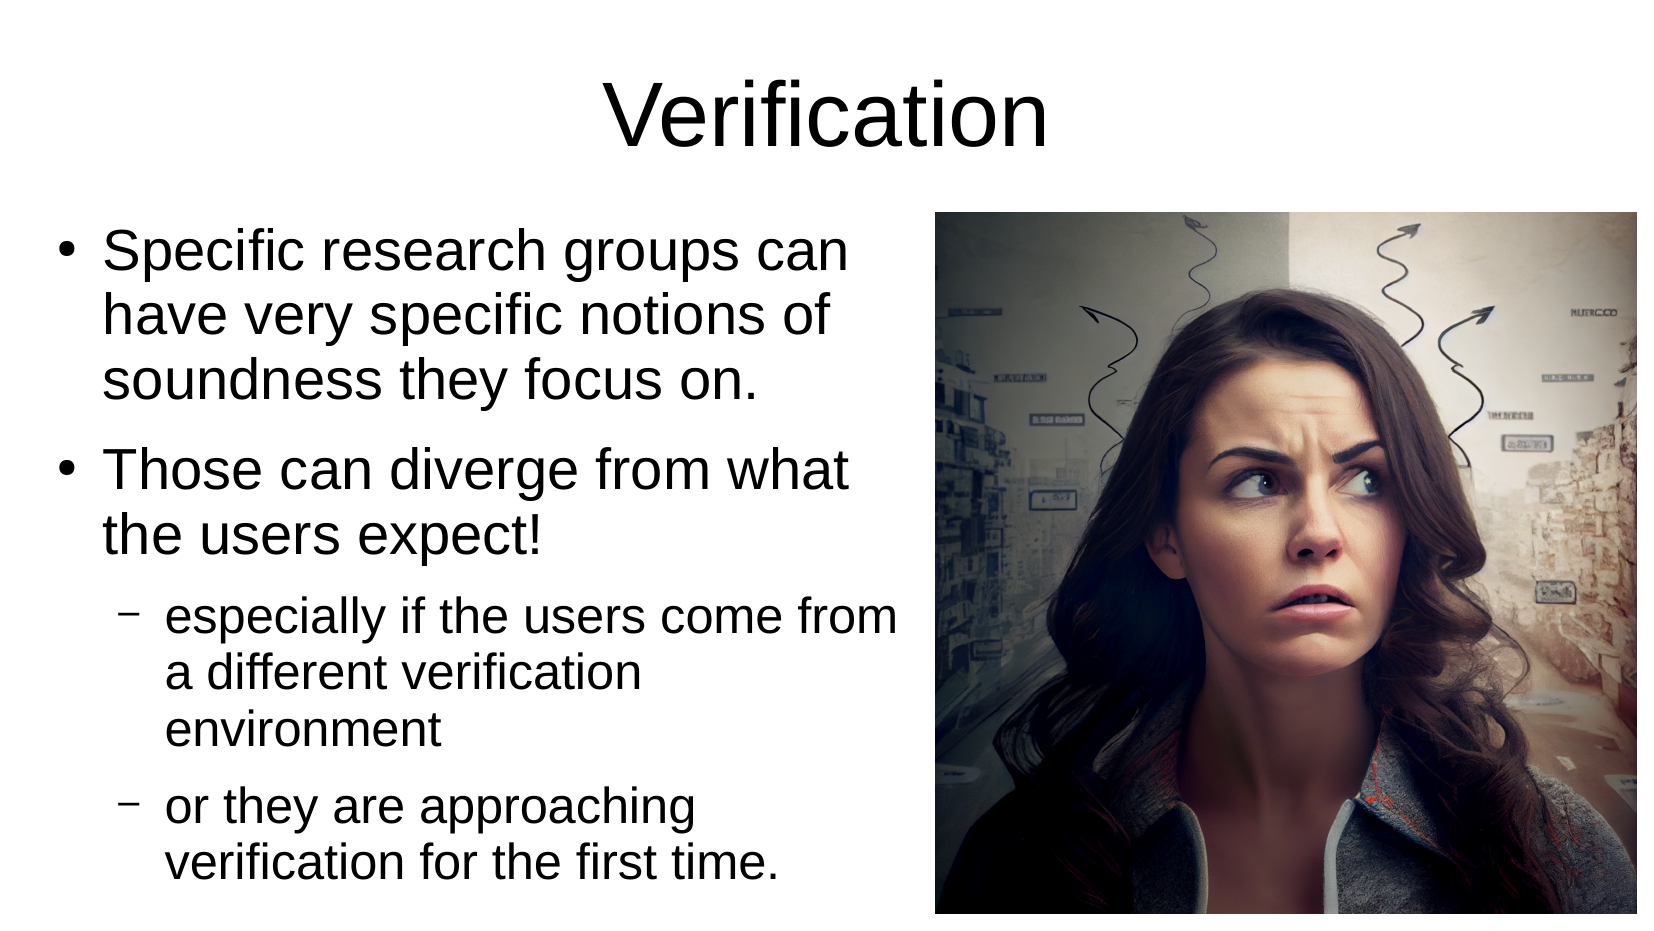

# Verification
Specific research groups can have very specific notions of soundness they focus on.
Those can diverge from what the users expect!
especially if the users come from a different verification environment
or they are approaching verification for the first time.